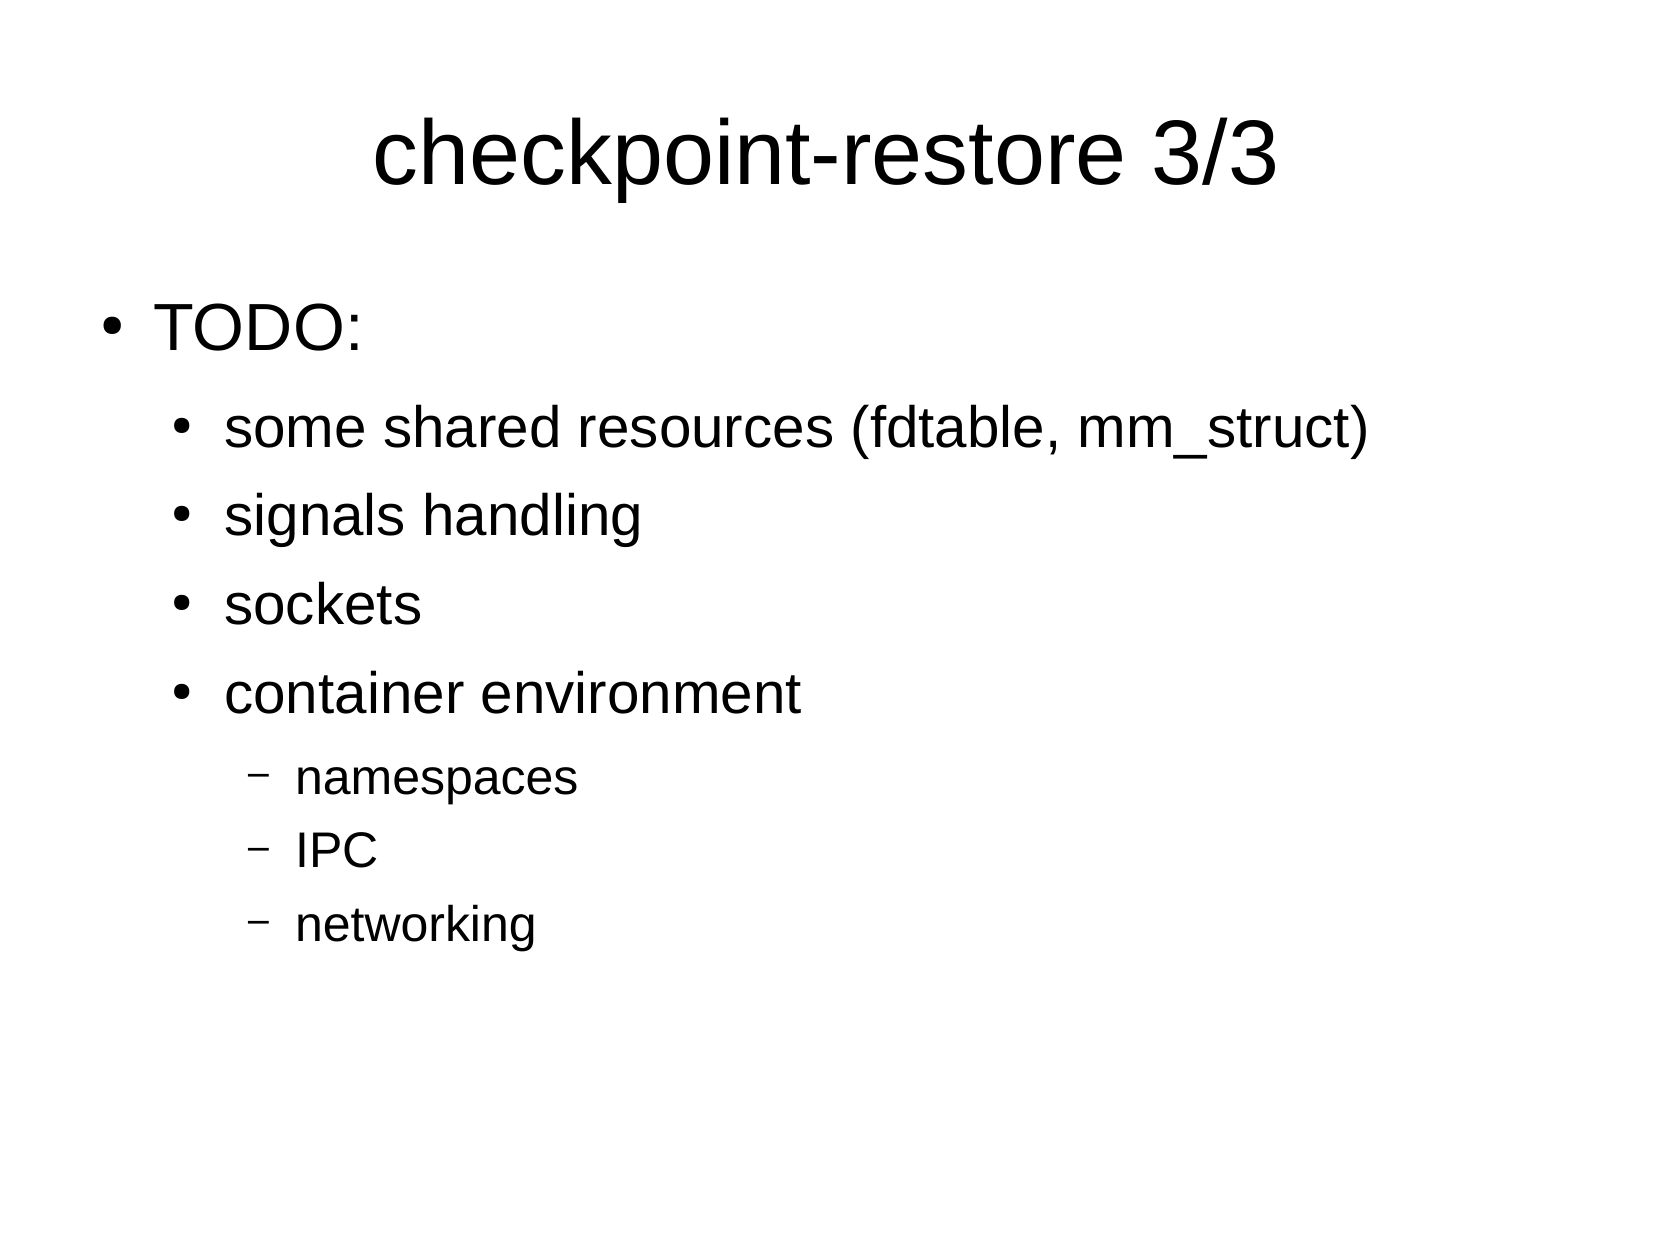

# checkpoint-restore 3/3
TODO:
some shared resources (fdtable, mm_struct)
signals handling
sockets
container environment
namespaces
IPC
networking